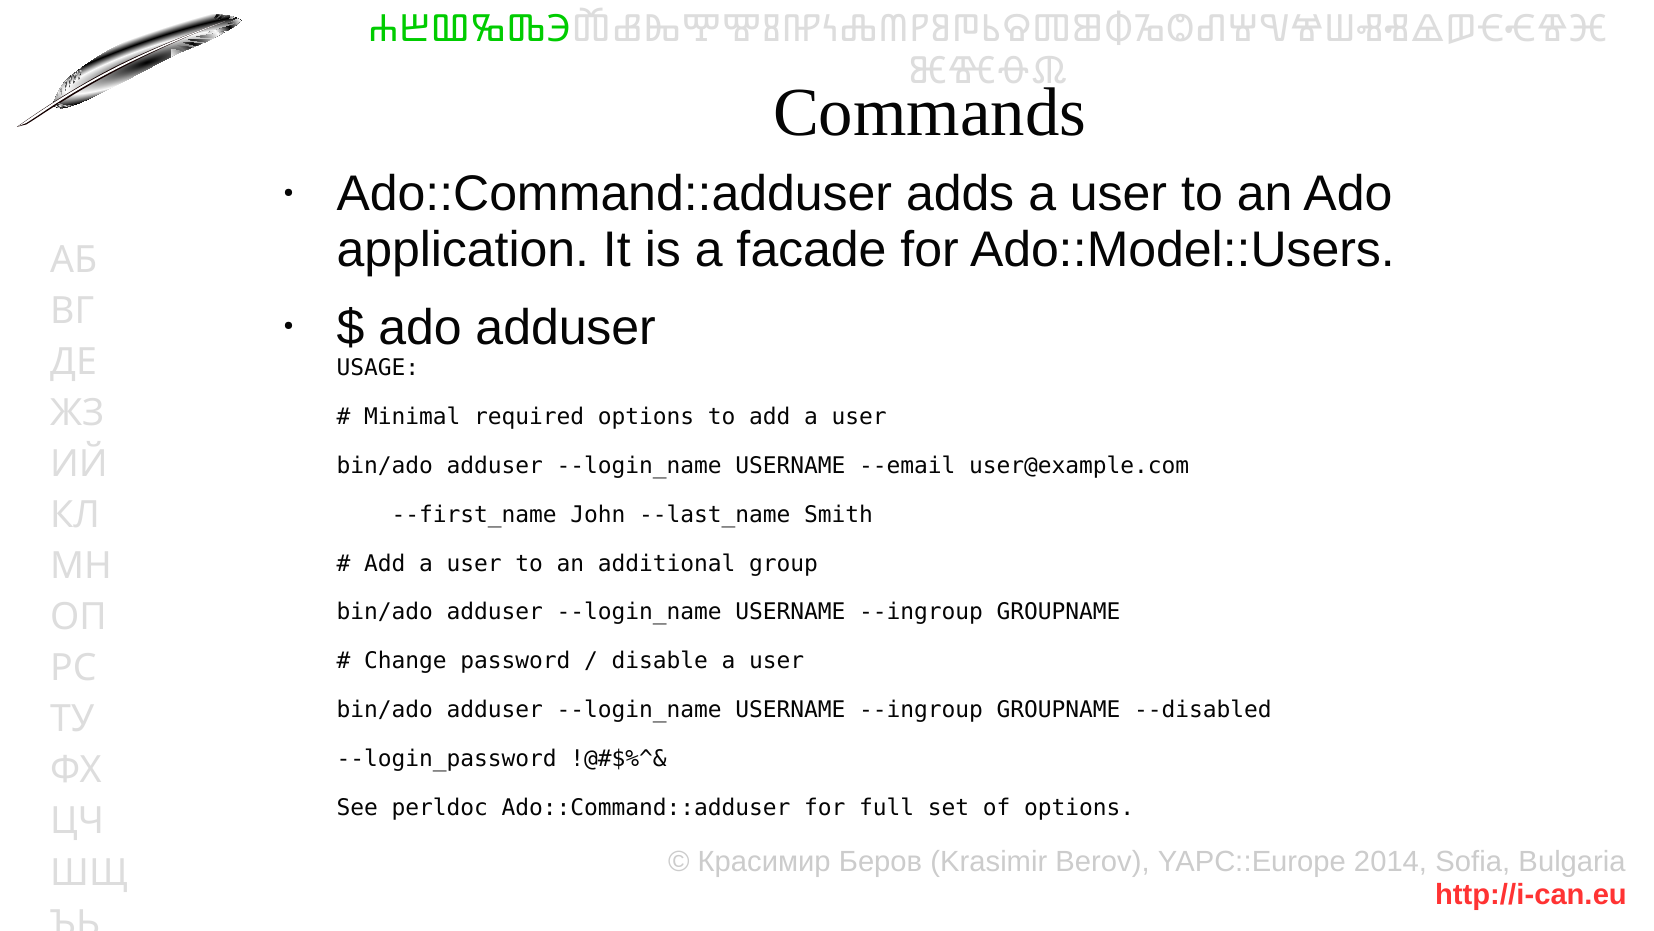

# Commands
Ado::Command::adduser adds a user to an Ado application. It is a facade for Ado::Model::Users.
$ ado adduser
USAGE:
# Minimal required options to add a user
bin/ado adduser --login_name USERNAME --email user@example.com
 --first_name John --last_name Smith
# Add a user to an additional group
bin/ado adduser --login_name USERNAME --ingroup GROUPNAME
# Change password / disable a user
bin/ado adduser --login_name USERNAME --ingroup GROUPNAME --disabled
--login_password !@#$%^&
See perldoc Ado::Command::adduser for full set of options.